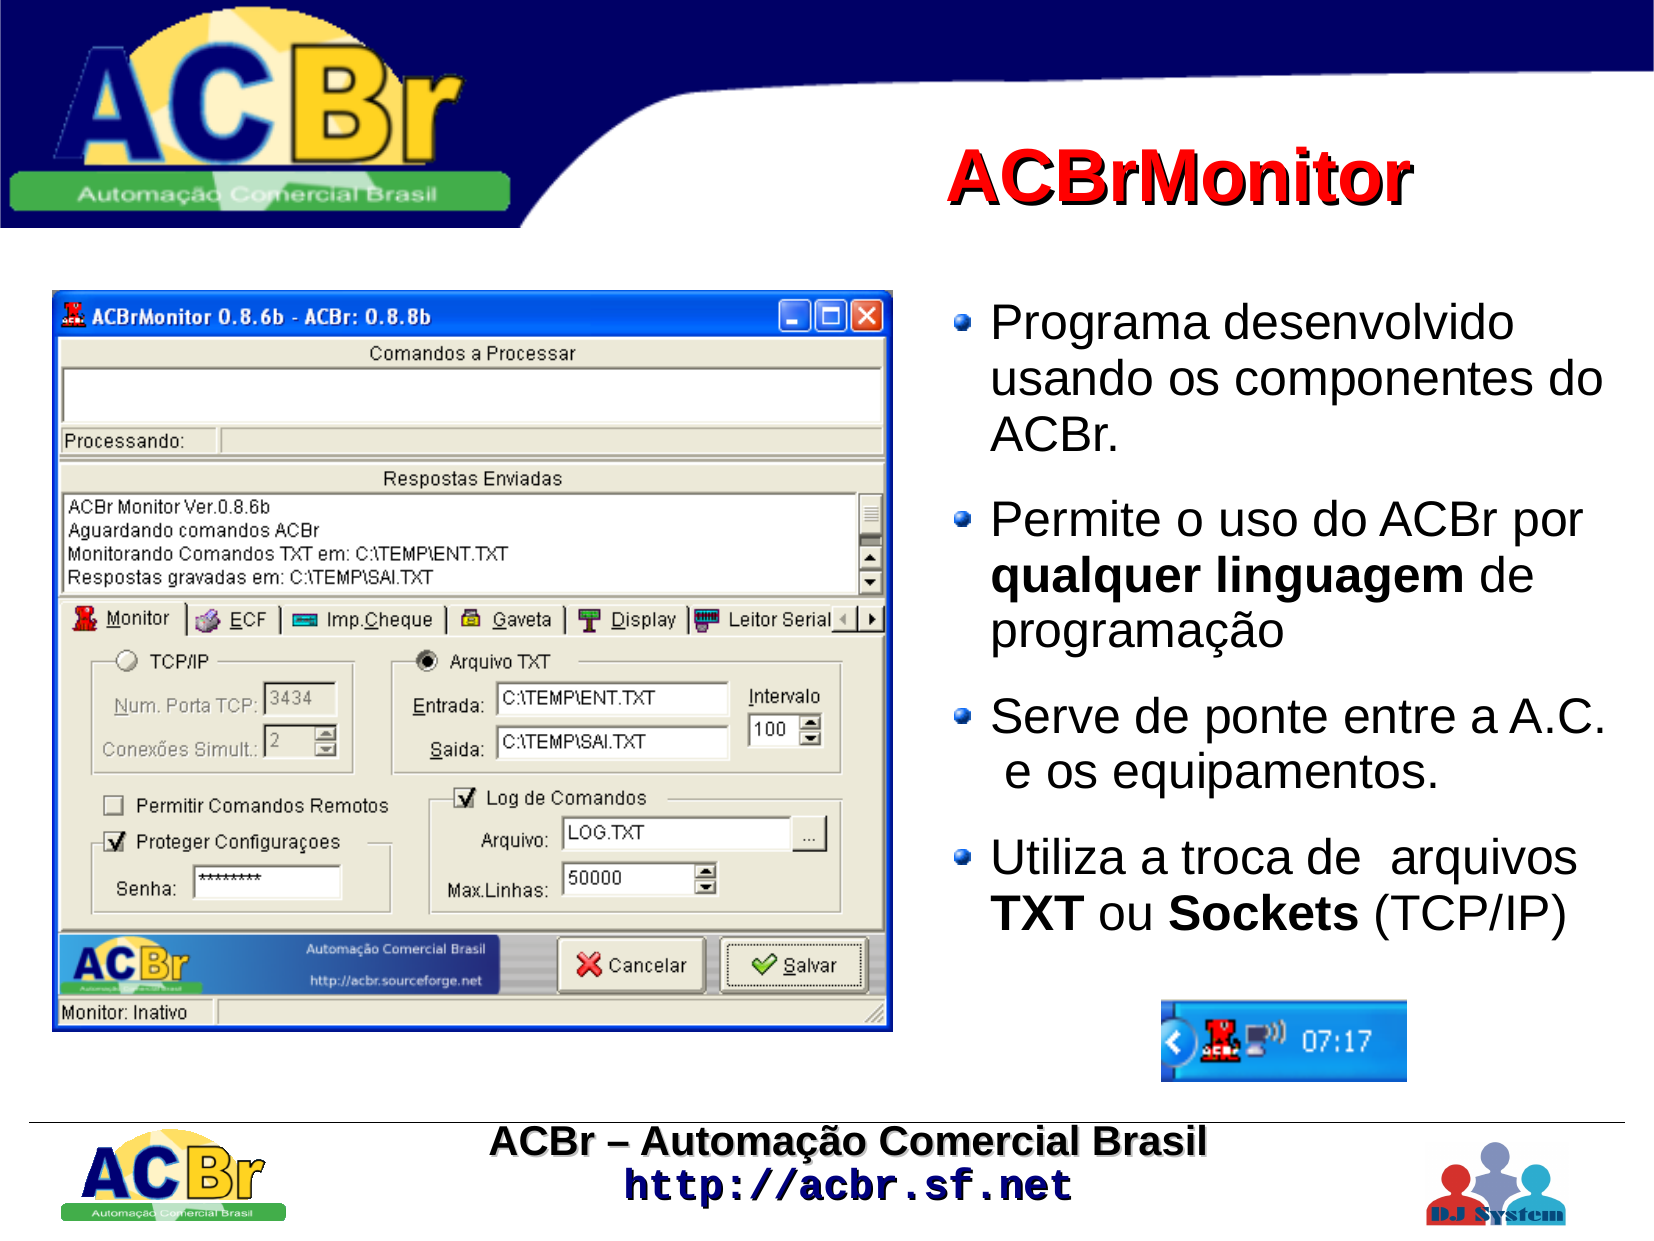

# ACBrMonitor
Programa desenvolvido usando os componentes do ACBr.
Permite o uso do ACBr por qualquer linguagem de programação
Serve de ponte entre a A.C. e os equipamentos.
Utiliza a troca de arquivos TXT ou Sockets (TCP/IP)